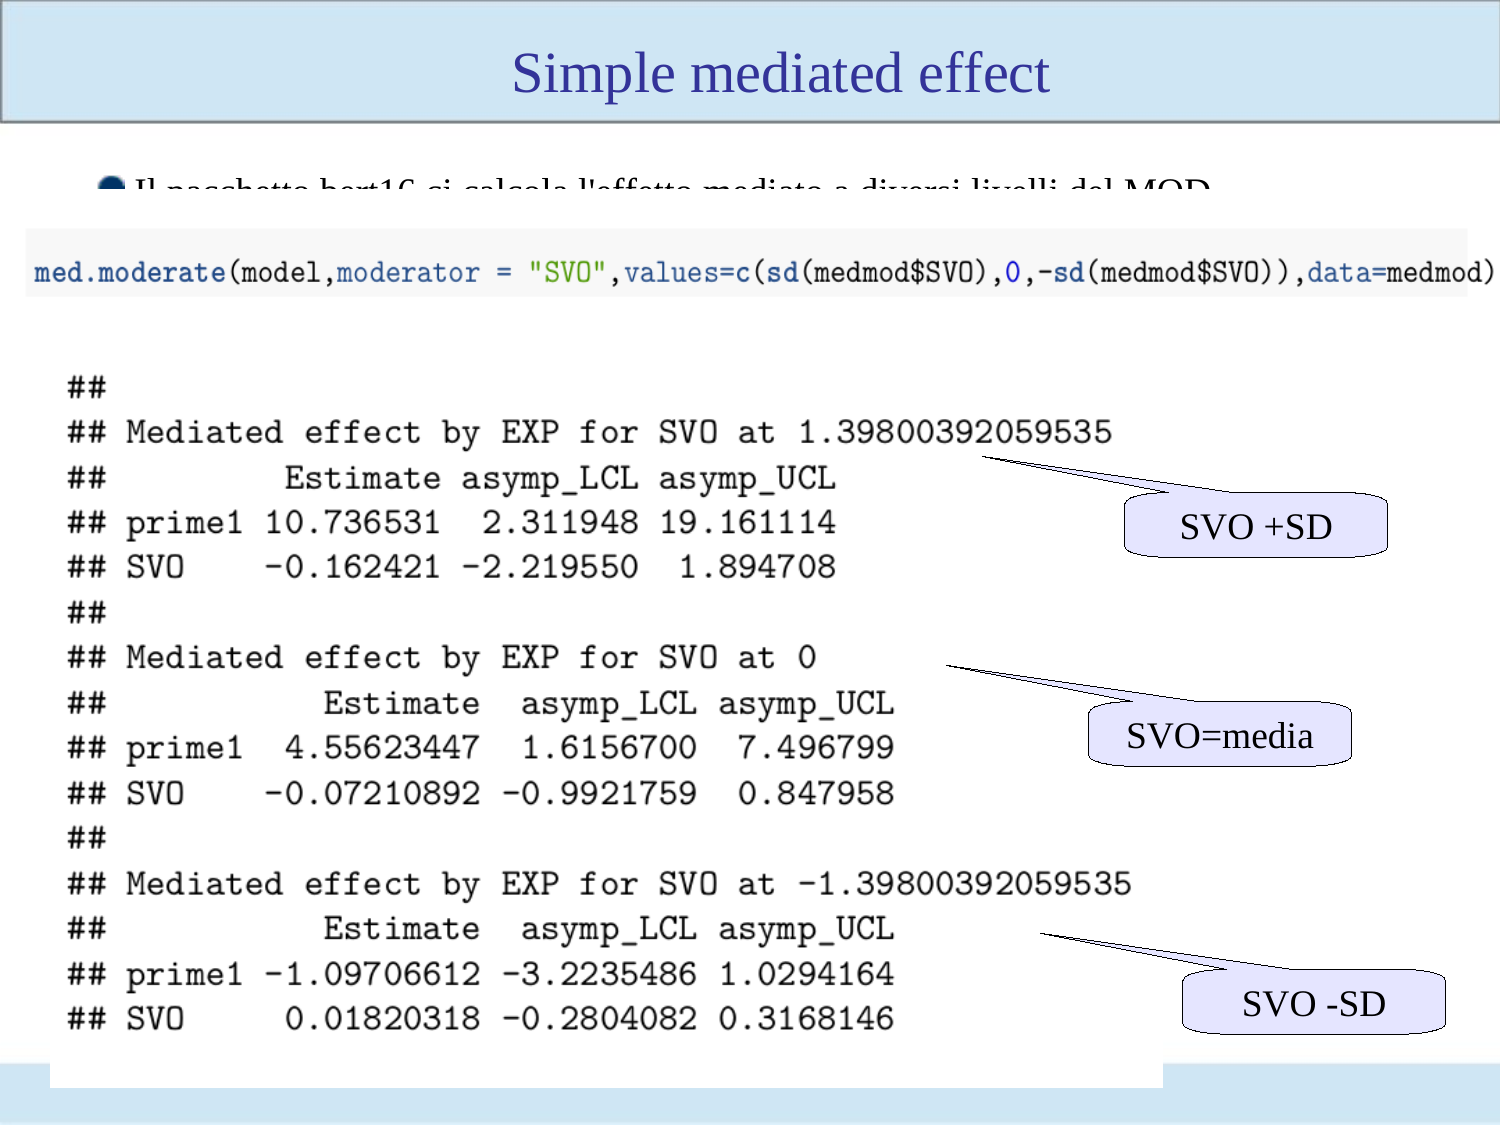

# Simple mediated effect
 Il pacchetto bert16 ci calcola l'effetto mediato a diversi livelli del MOD
SVO +SD
SVO=media
SVO -SD